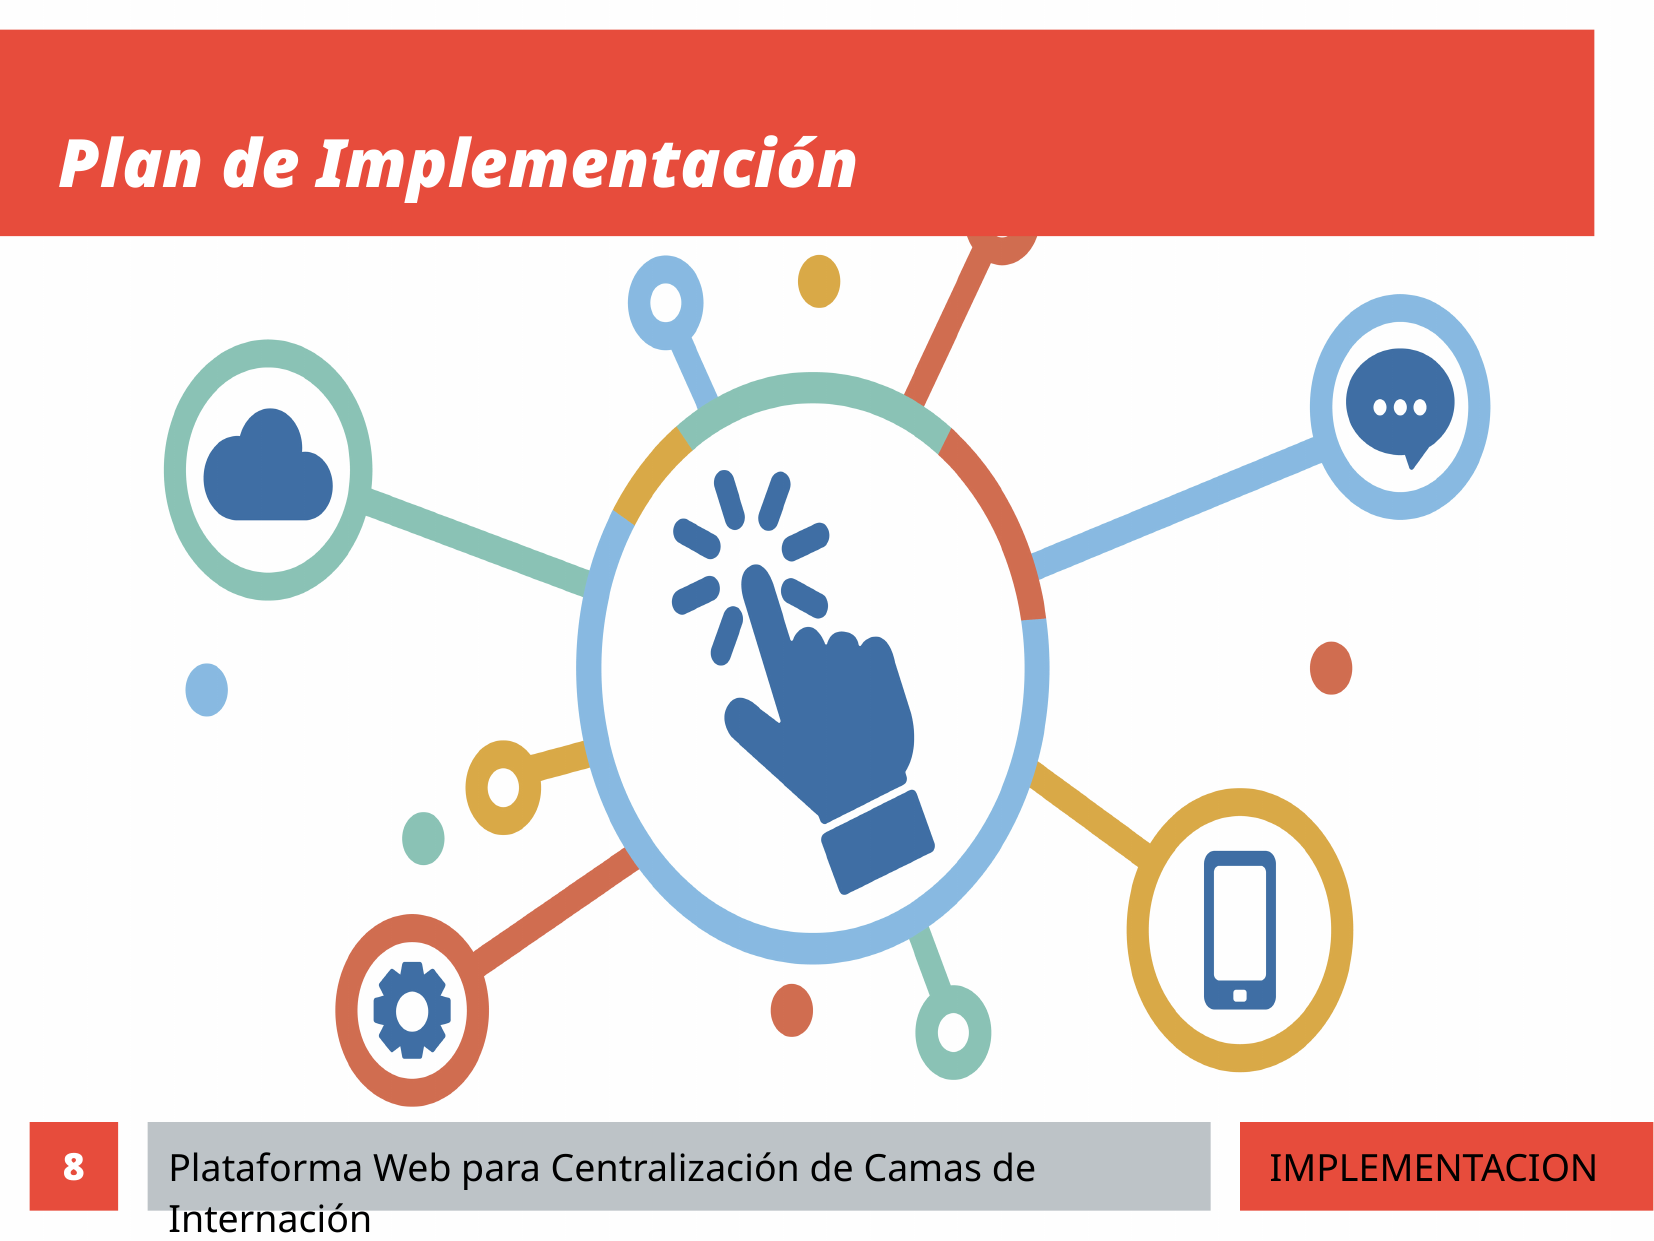

# Plan de Implementación
8
IMPLEMENTACION
Plataforma Web para Centralización de Camas de Internación